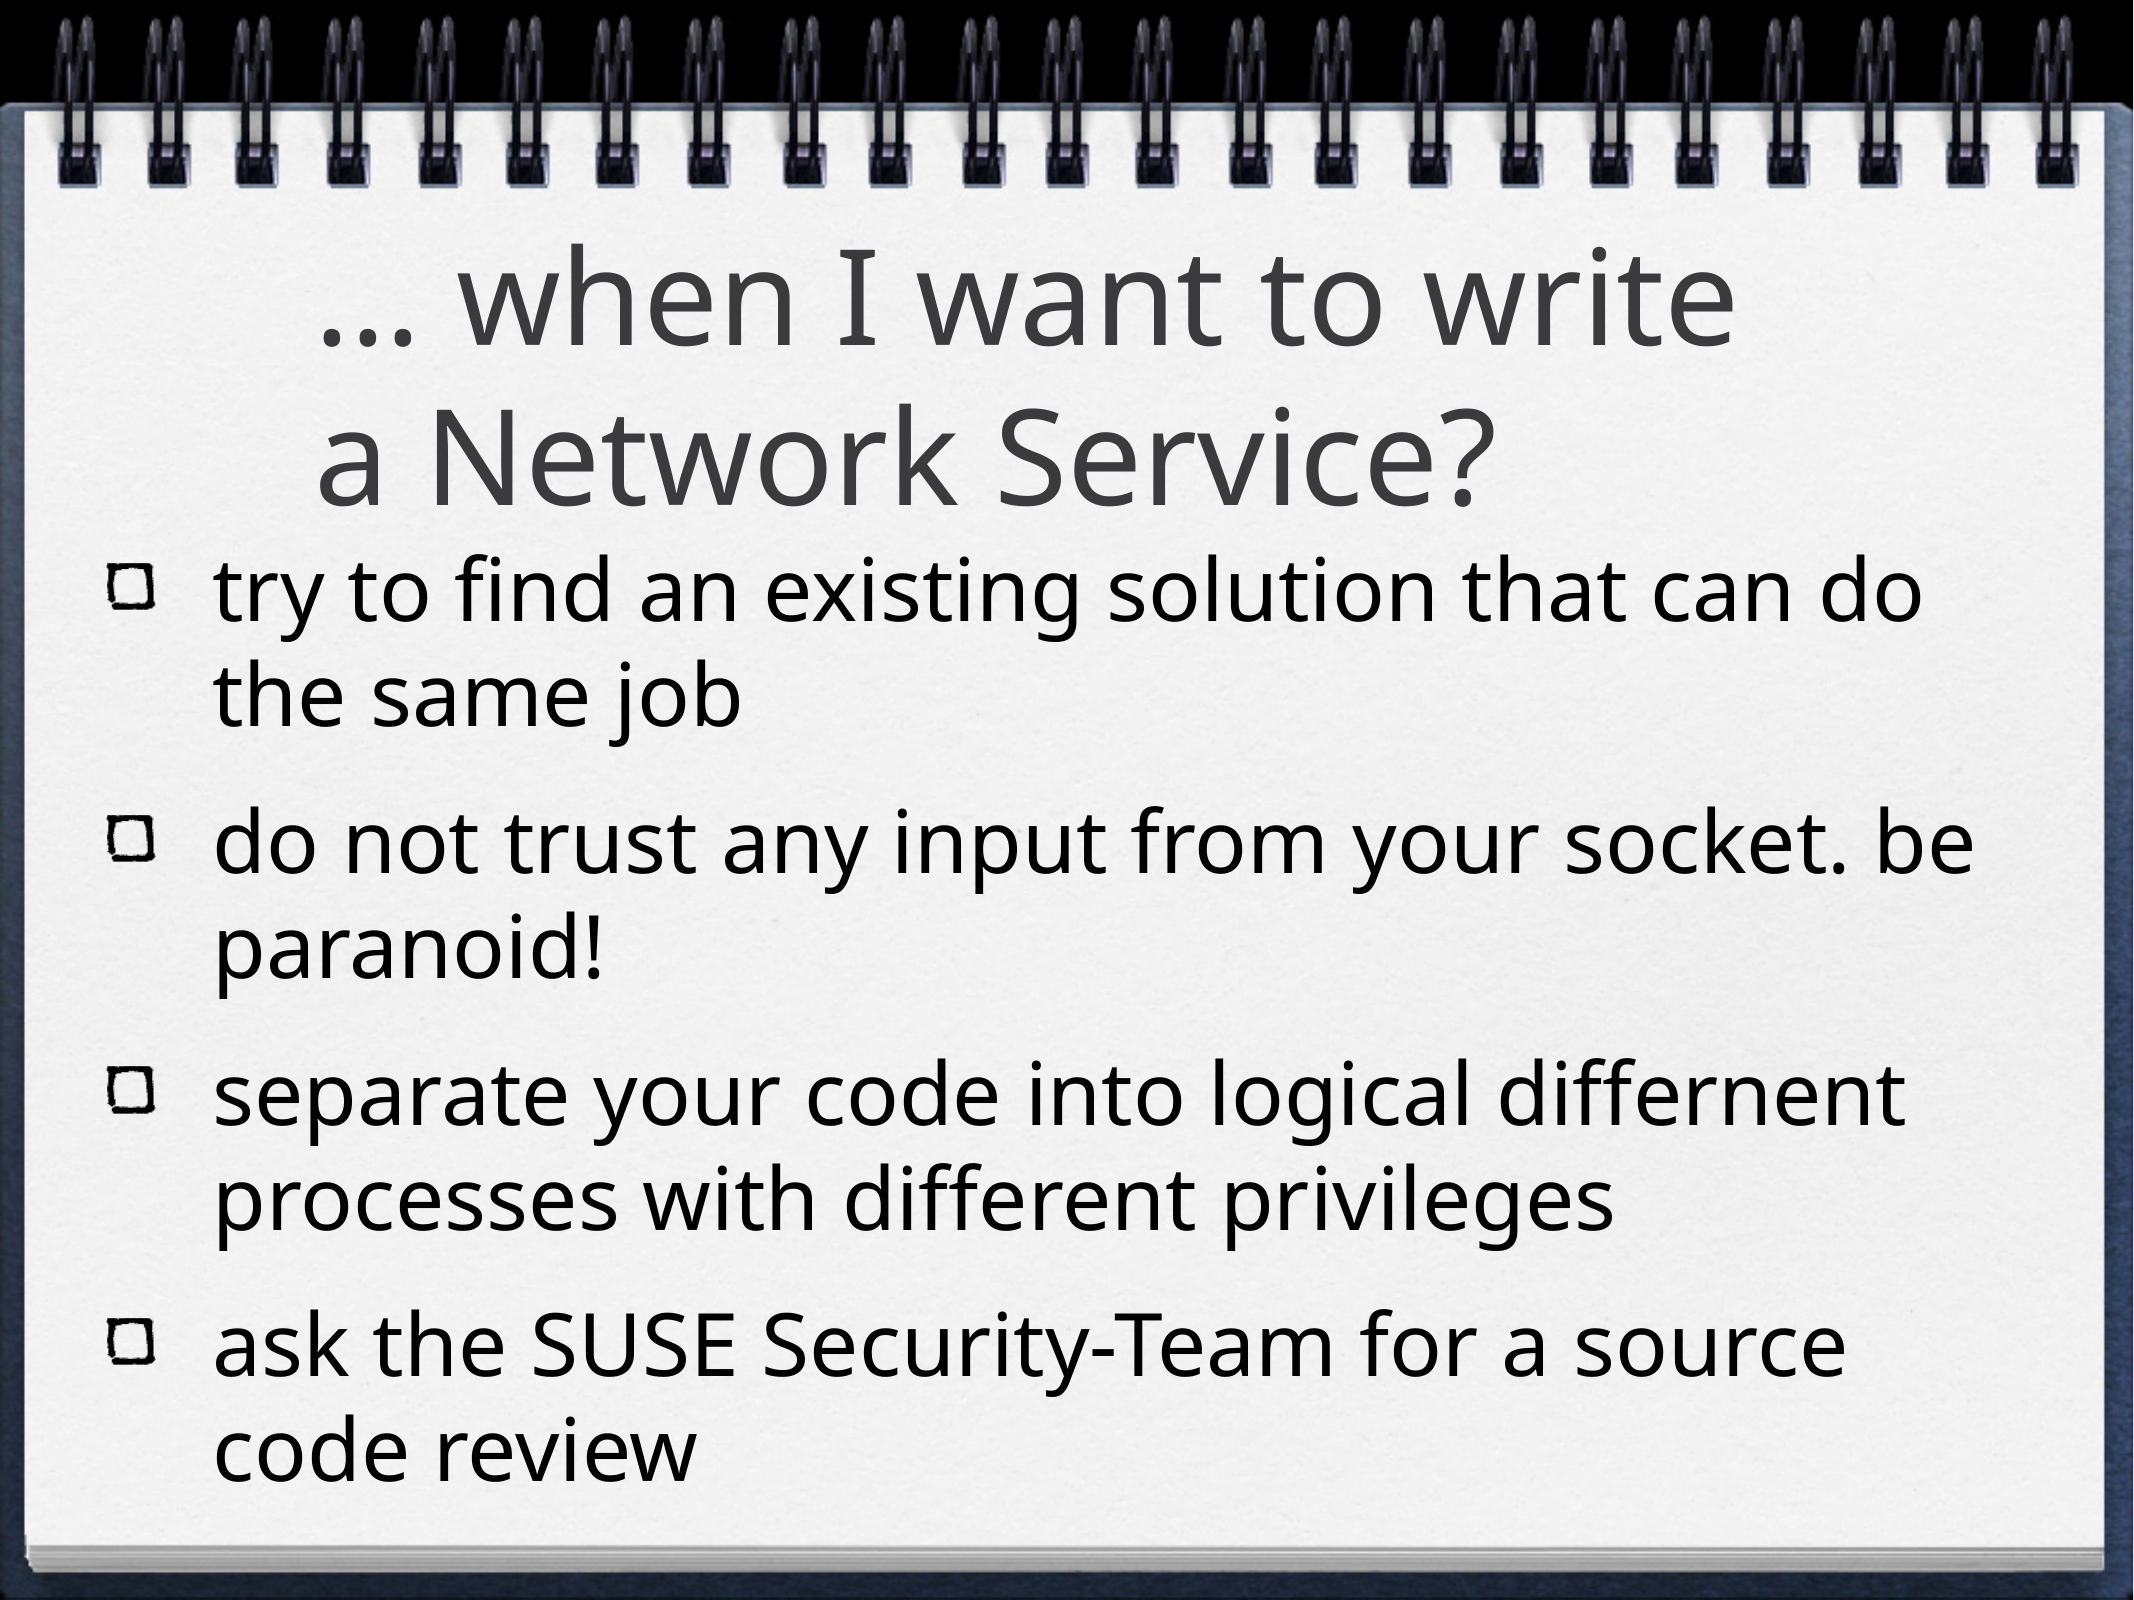

# ... when I want to write a Network Service?
try to find an existing solution that can do the same job
do not trust any input from your socket. be paranoid!
separate your code into logical differnent processes with different privileges
ask the SUSE Security-Team for a source code review